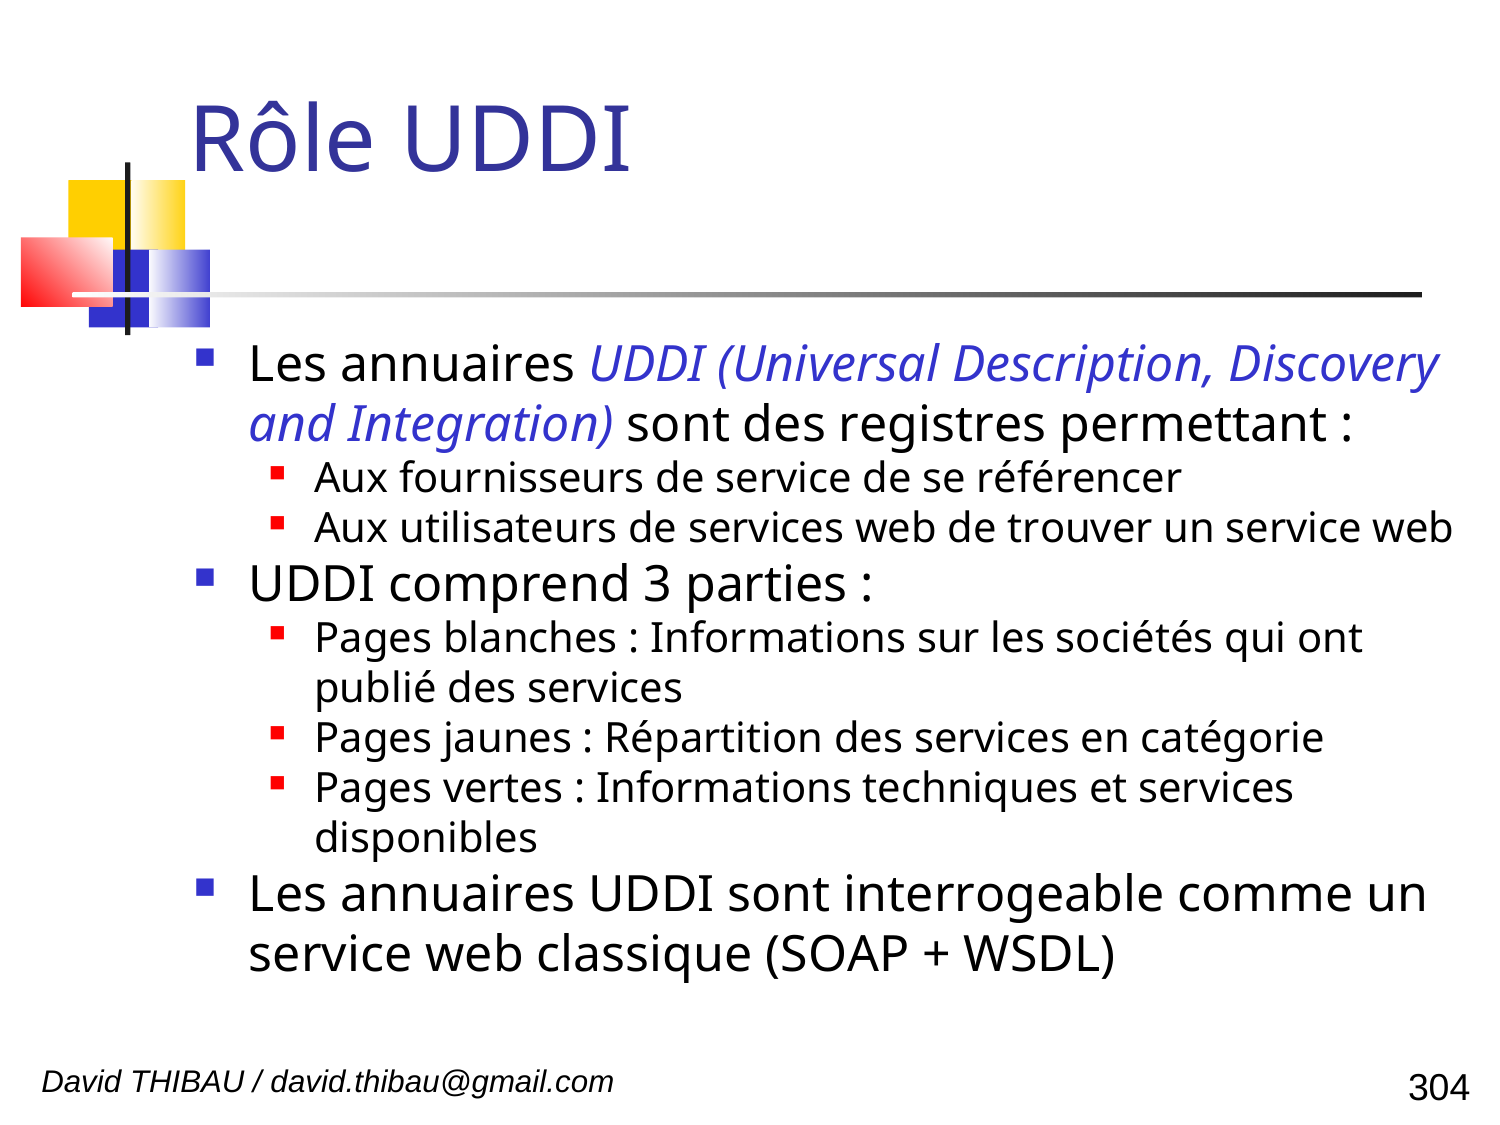

# Rôle UDDI
Les annuaires UDDI (Universal Description, Discovery and Integration) sont des registres permettant :
Aux fournisseurs de service de se référencer
Aux utilisateurs de services web de trouver un service web
UDDI comprend 3 parties :
Pages blanches : Informations sur les sociétés qui ont publié des services
Pages jaunes : Répartition des services en catégorie
Pages vertes : Informations techniques et services disponibles
Les annuaires UDDI sont interrogeable comme un service web classique (SOAP + WSDL)